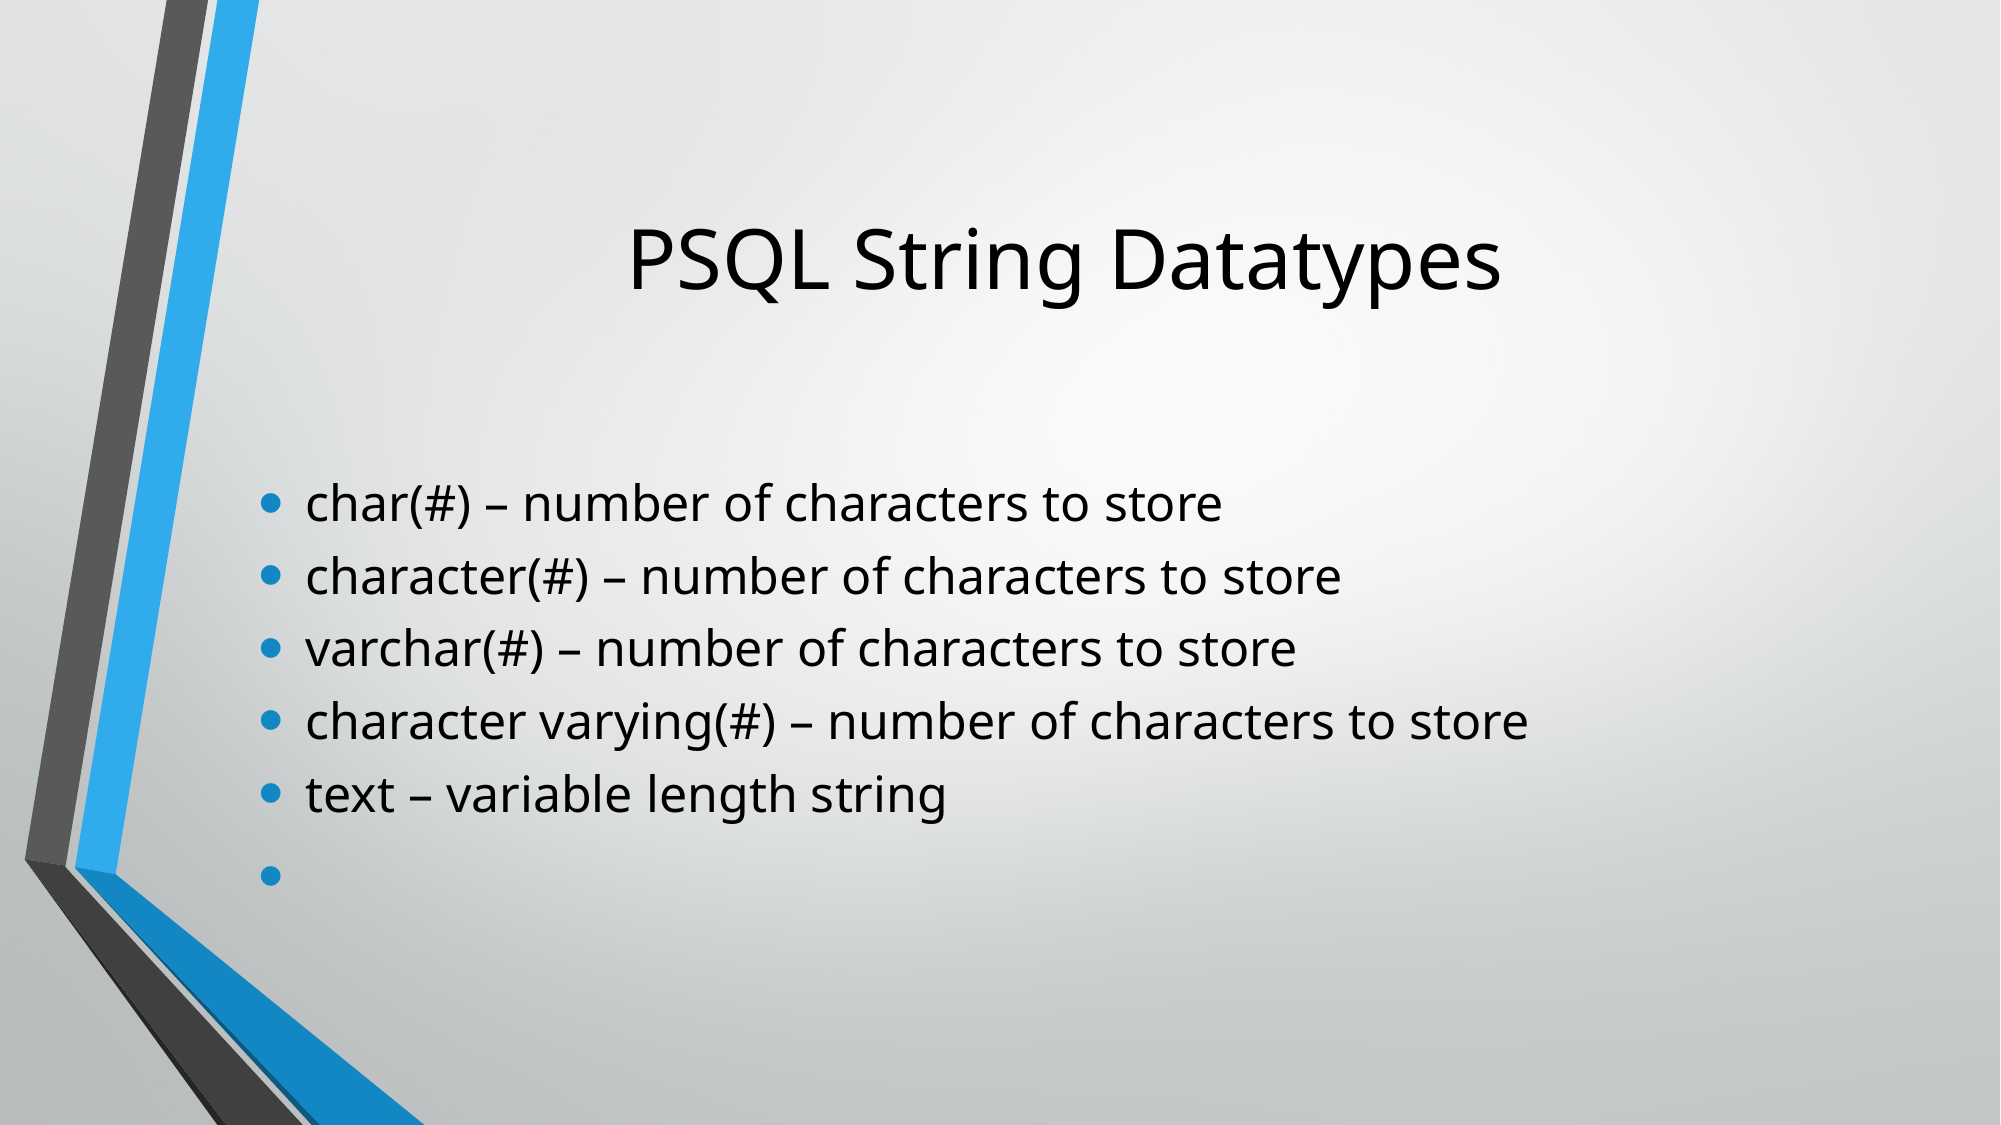

# PSQL String Datatypes
char(#) – number of characters to store
character(#) – number of characters to store
varchar(#) – number of characters to store
character varying(#) – number of characters to store
text – variable length string